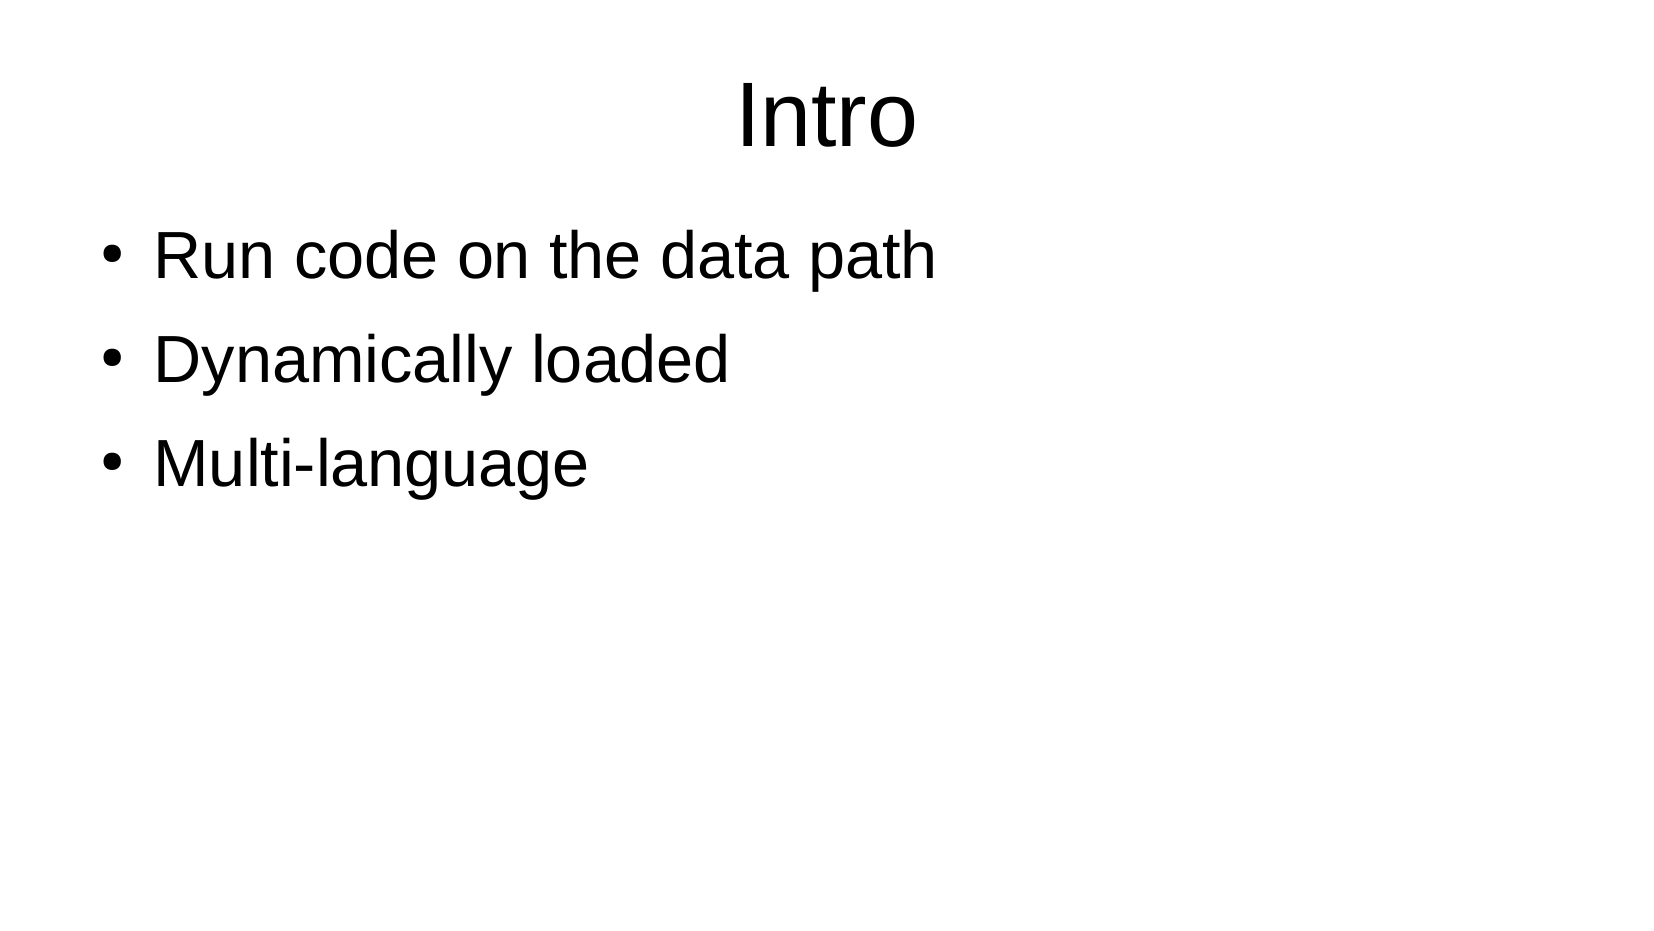

# Intro
Run code on the data path
Dynamically loaded
Multi-language